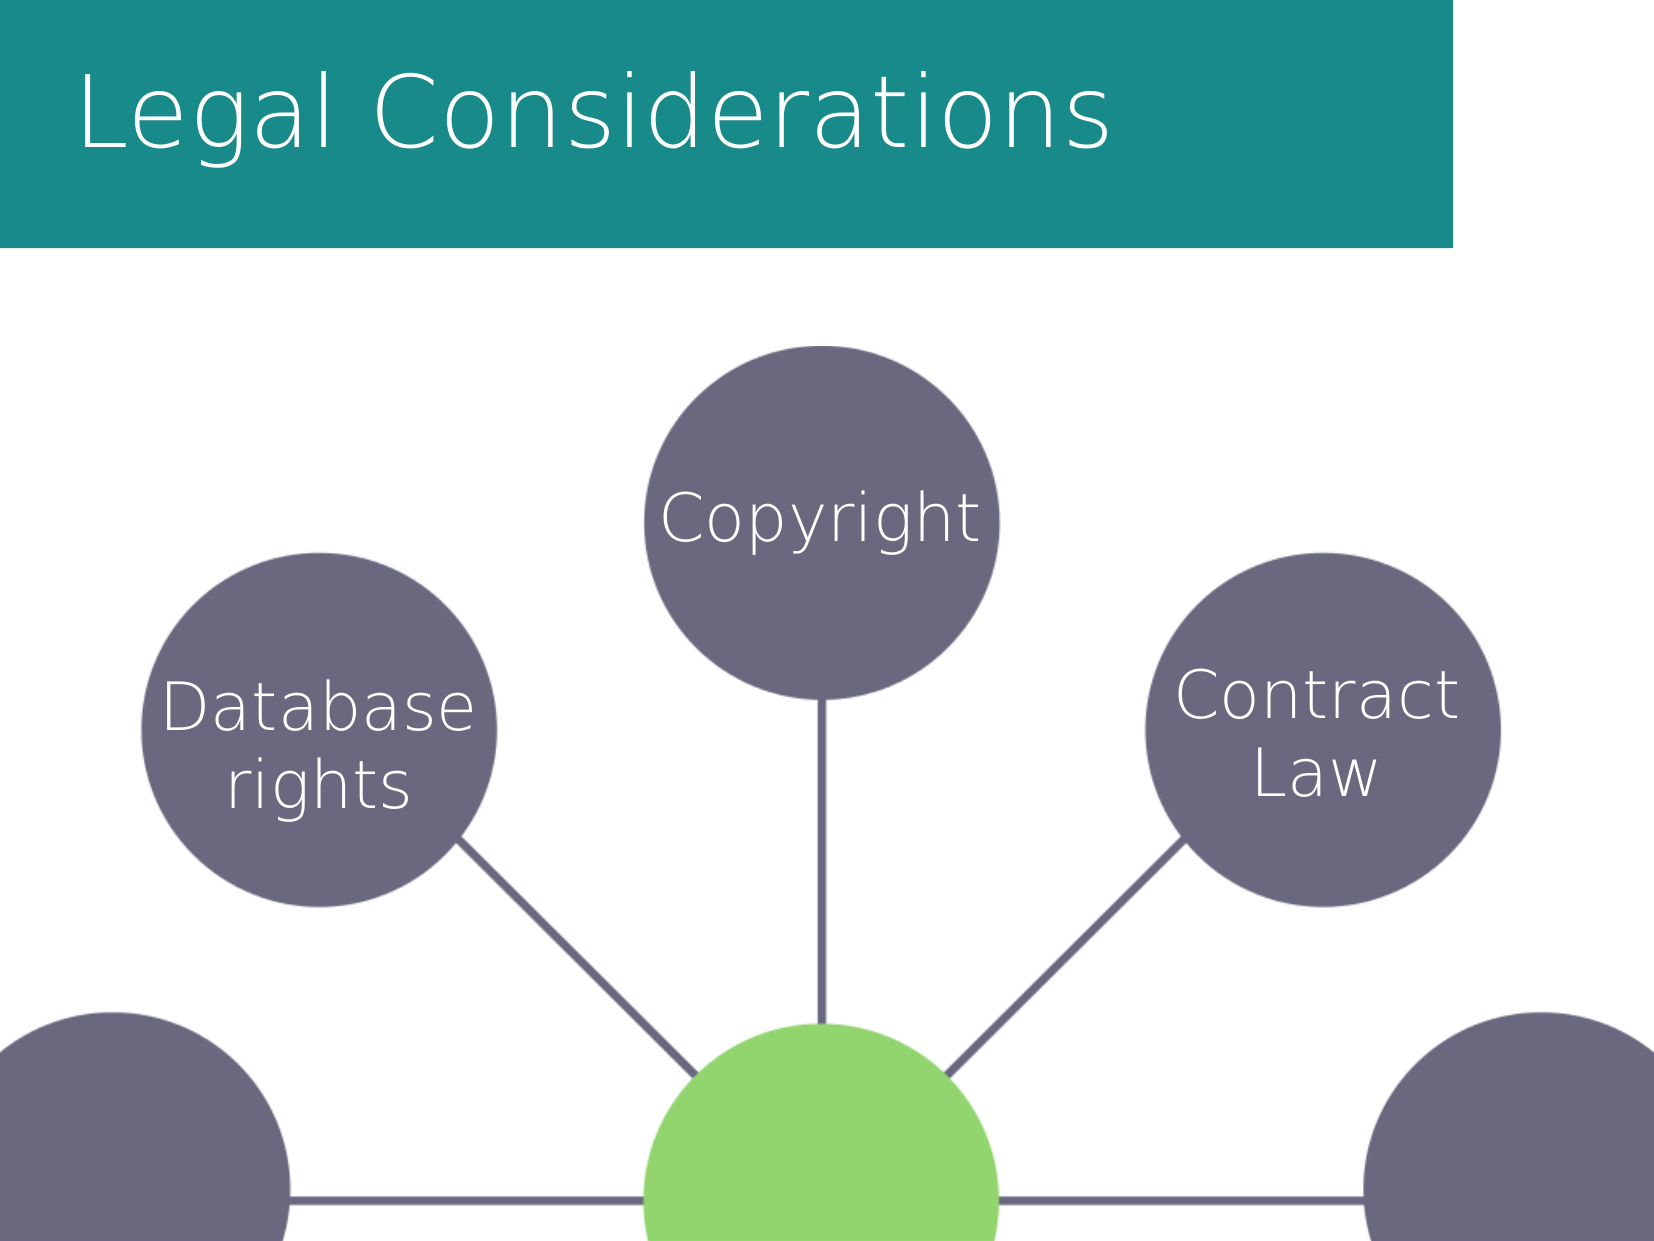

Legal Considerations
Copyright
Contract
Law
Database
rights